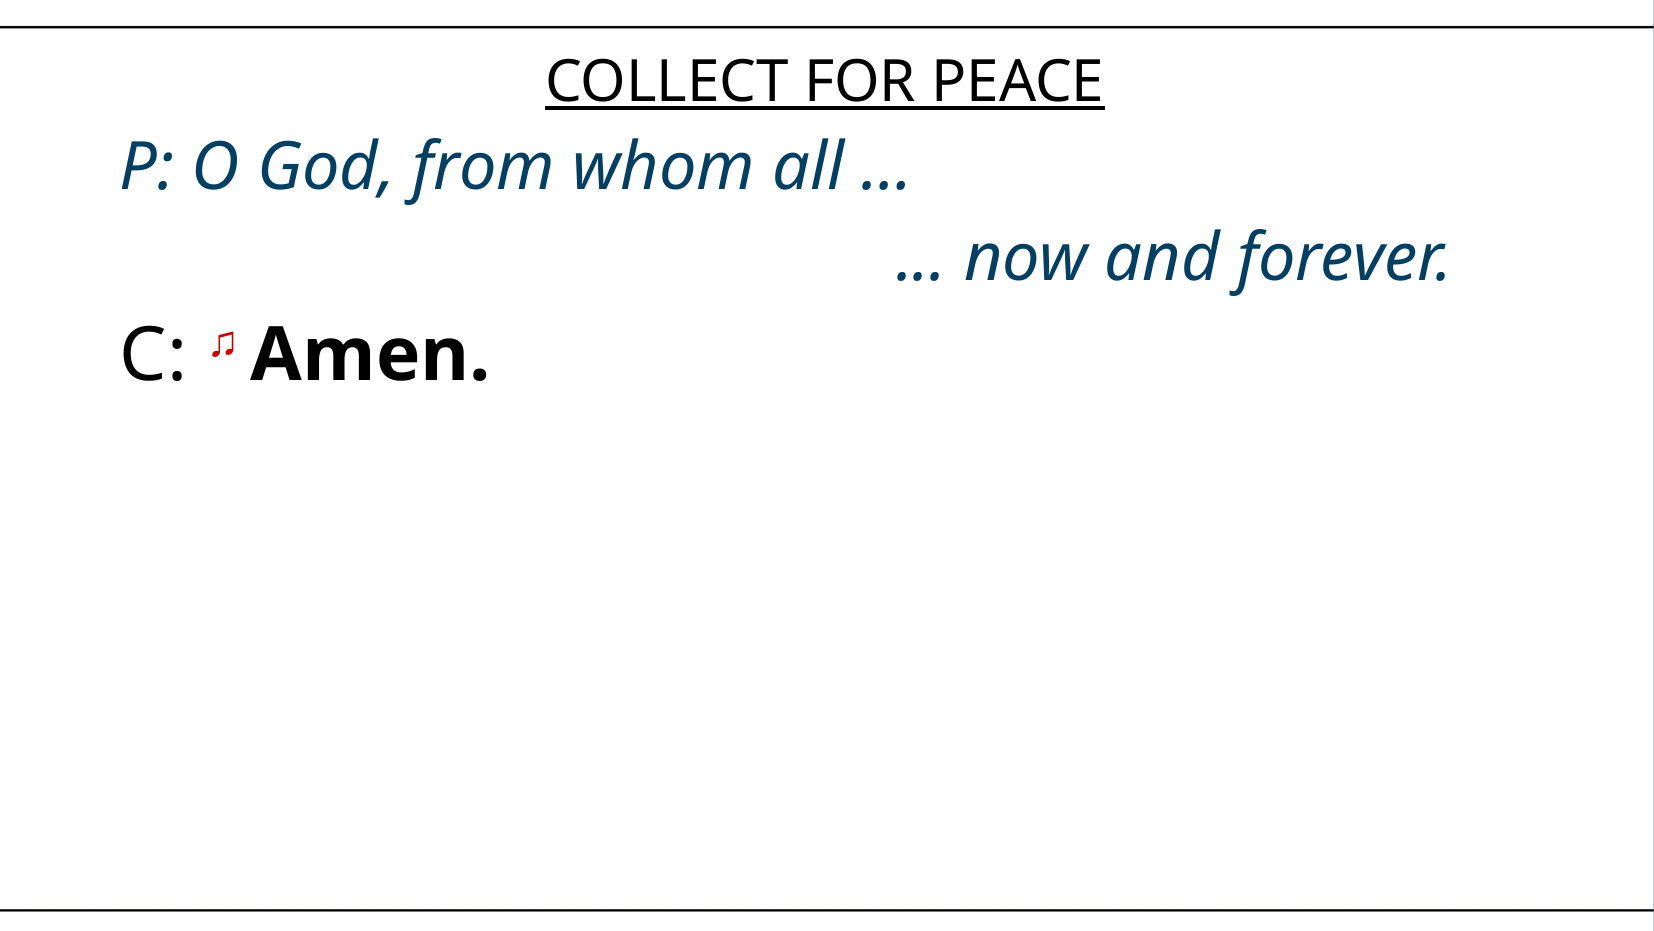

COLLECT FOR PEACE
P: O God, from whom all …
 ... now and forever.
C: ♫ Amen.